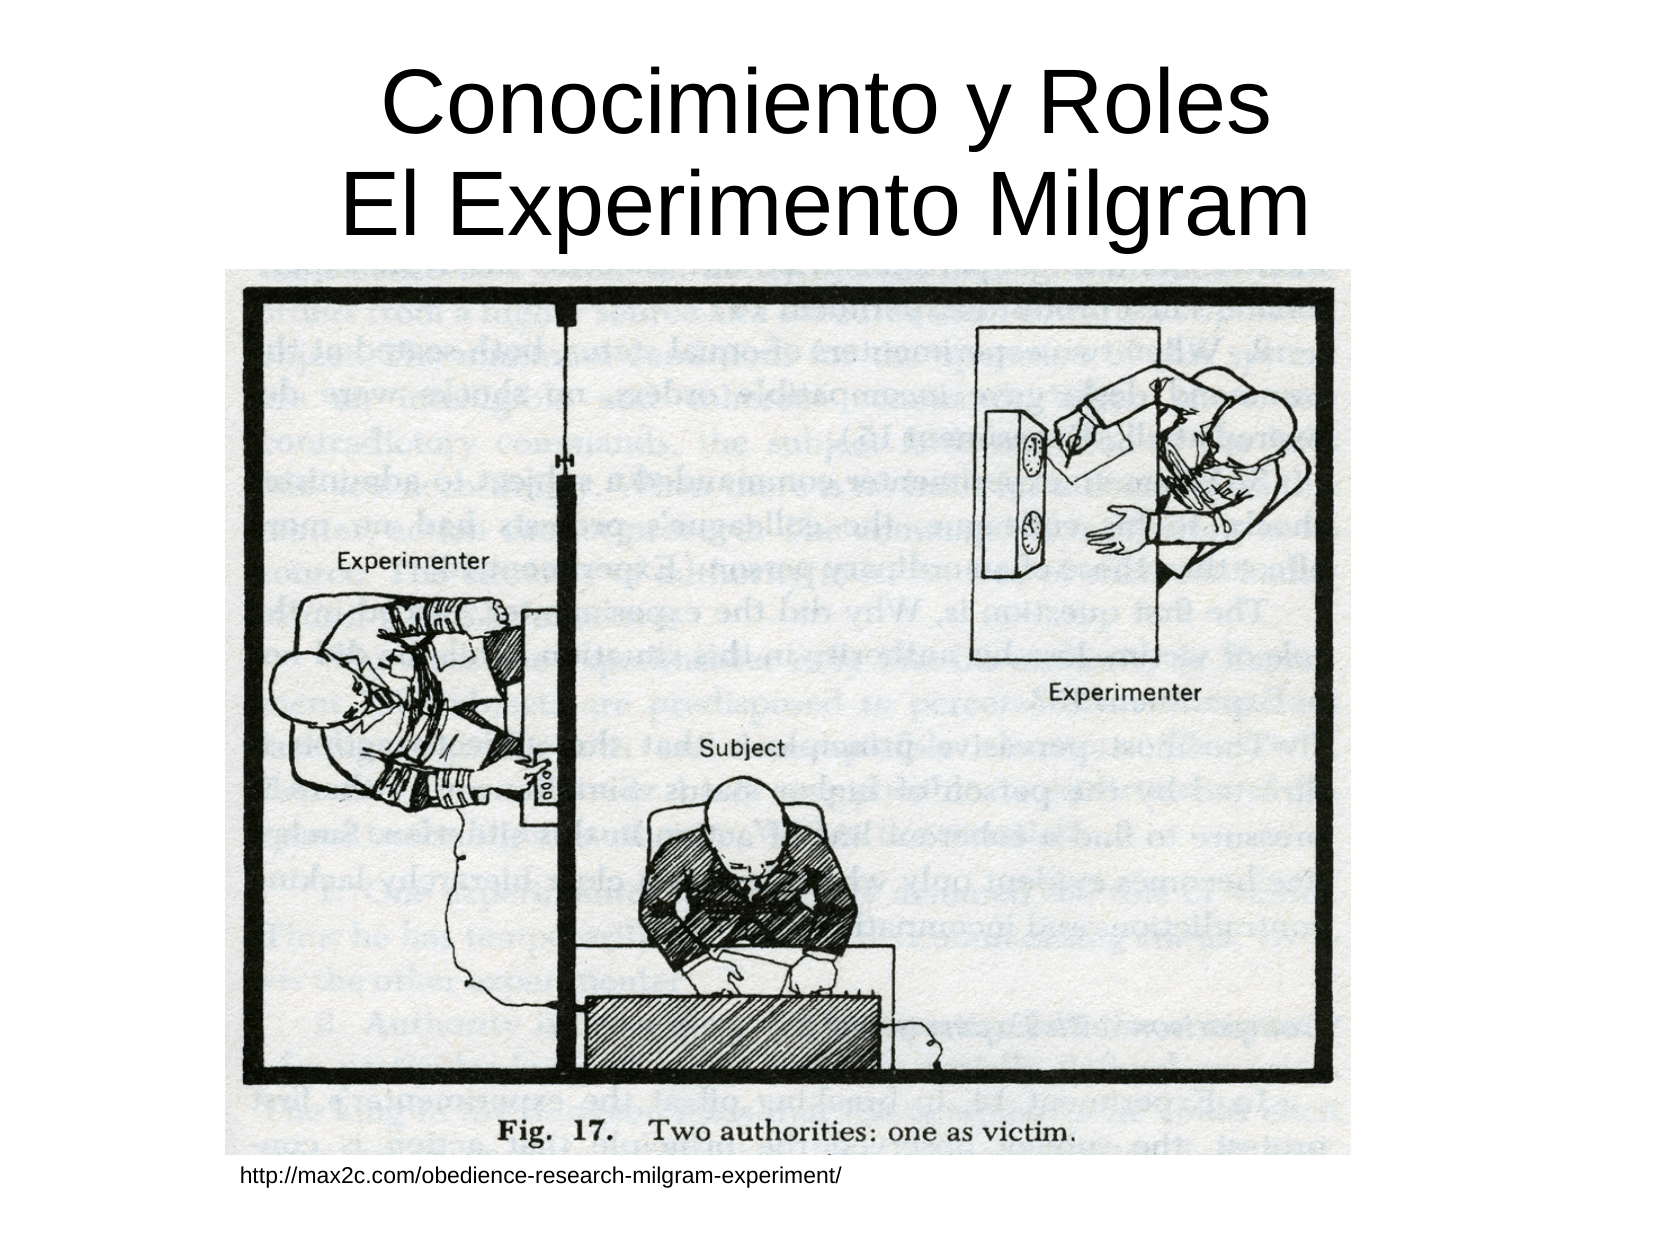

# Conocimiento y Roles El Experimento Milgram
http://max2c.com/obedience-research-milgram-experiment/